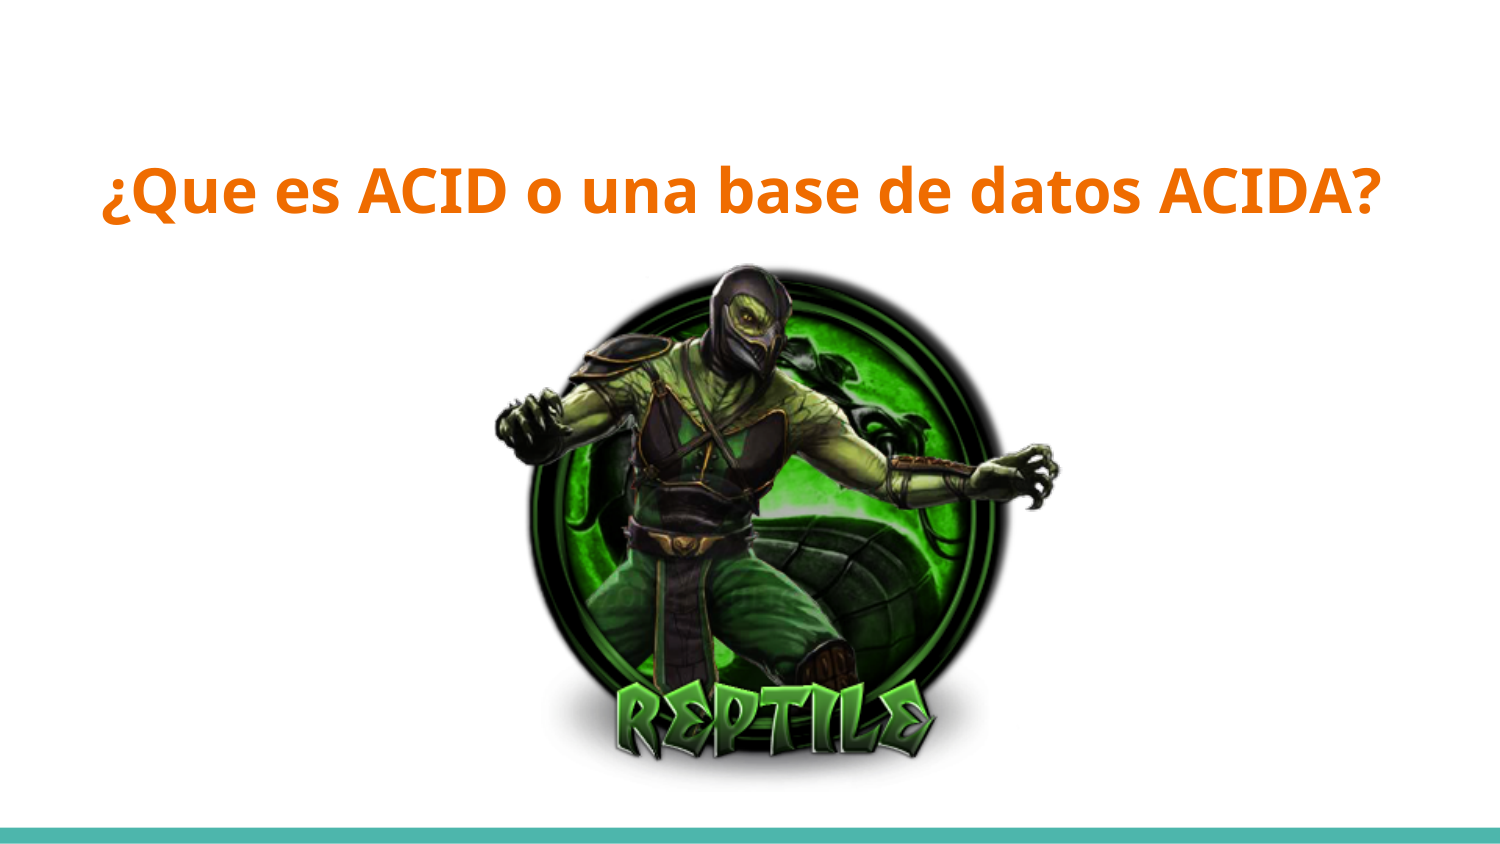

# ¿Que es ACID o una base de datos ACIDA?